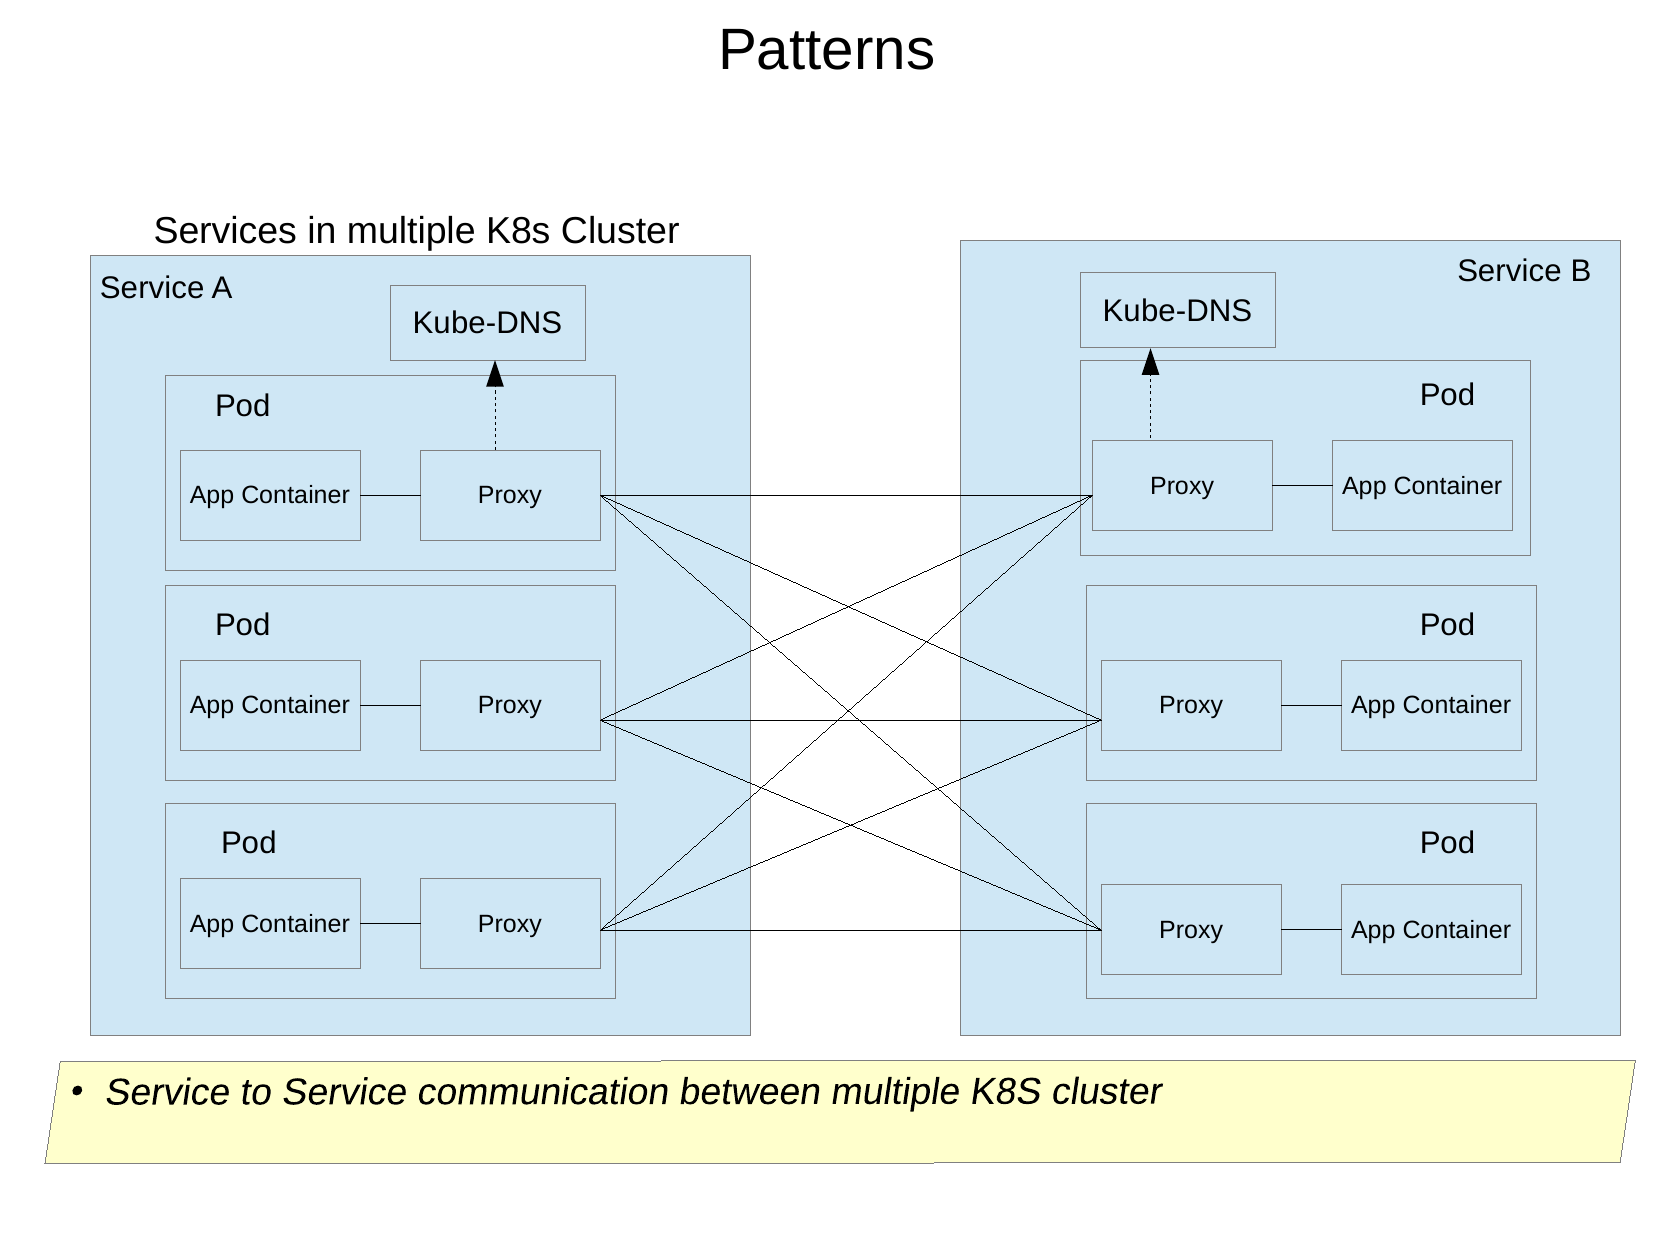

Patterns
# Services in multiple K8s Cluster
Service B
Service A
Kube-DNS
Kube-DNS
Pod
Pod
Proxy
App Container
App Container
Proxy
Pod
Pod
App Container
Proxy
Proxy
App Container
Pod
Pod
App Container
Proxy
Proxy
App Container
Service to Service communication between multiple K8S cluster